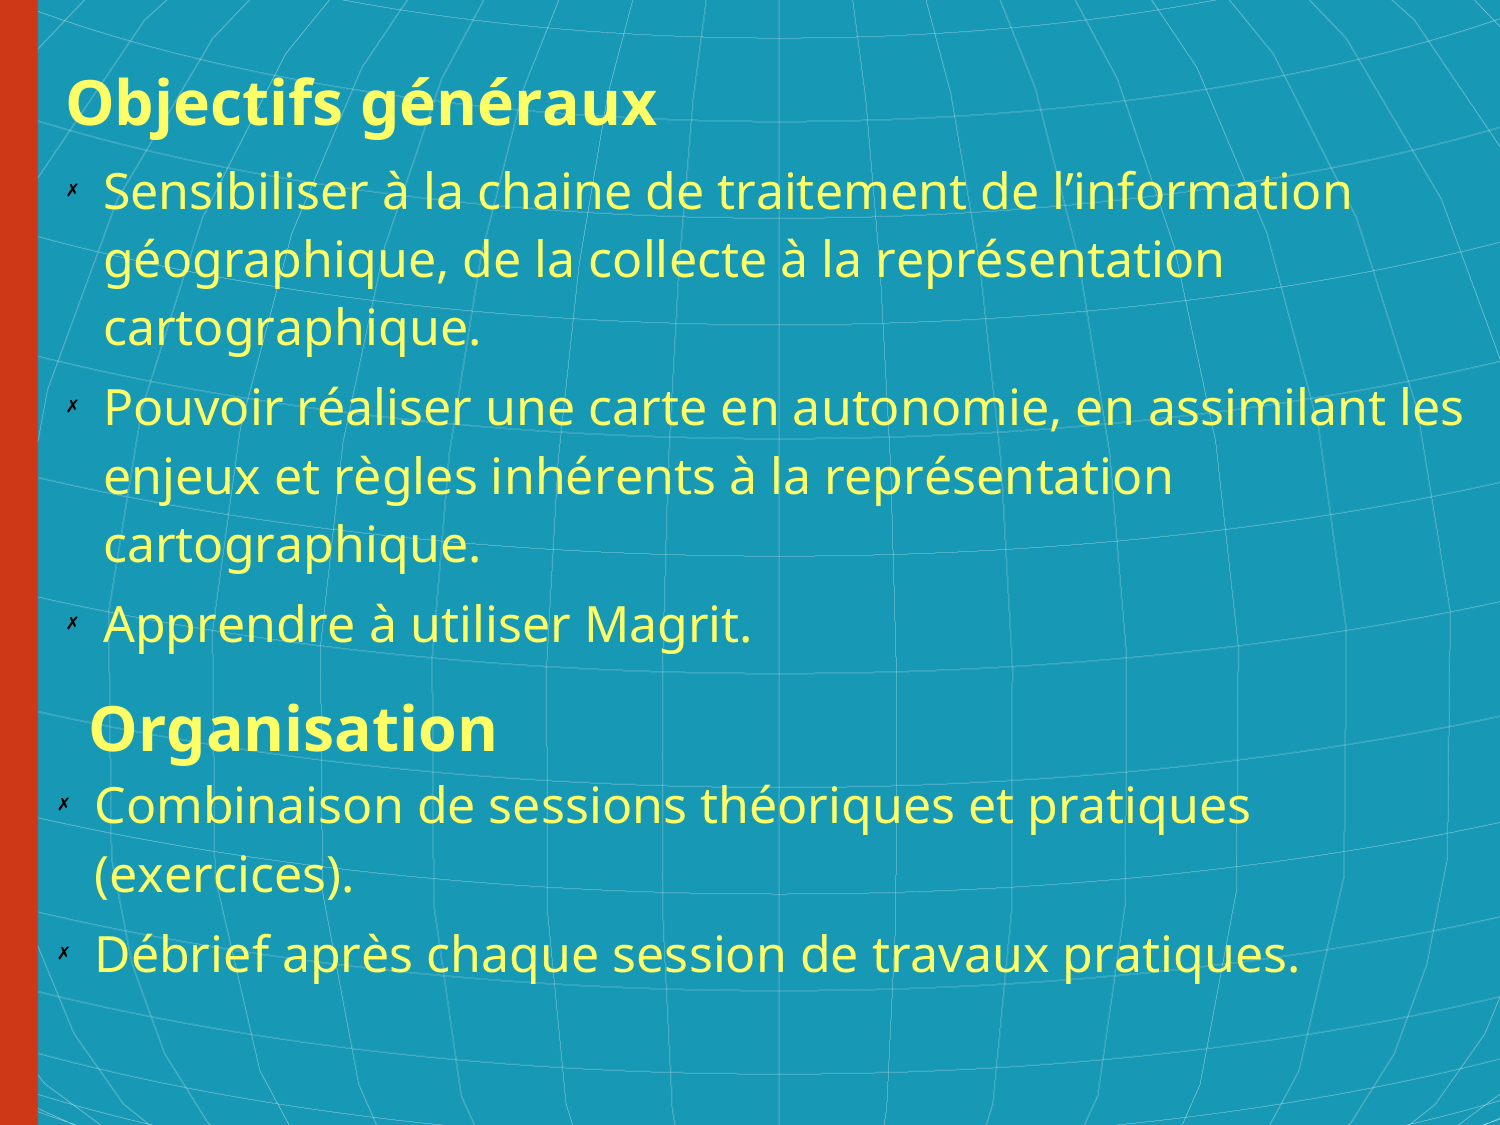

# Objectifs généraux
Sensibiliser à la chaine de traitement de l’information géographique, de la collecte à la représentation cartographique.
Pouvoir réaliser une carte en autonomie, en assimilant les enjeux et règles inhérents à la représentation cartographique.
Apprendre à utiliser Magrit.
Organisation
Combinaison de sessions théoriques et pratiques (exercices).
Débrief après chaque session de travaux pratiques.